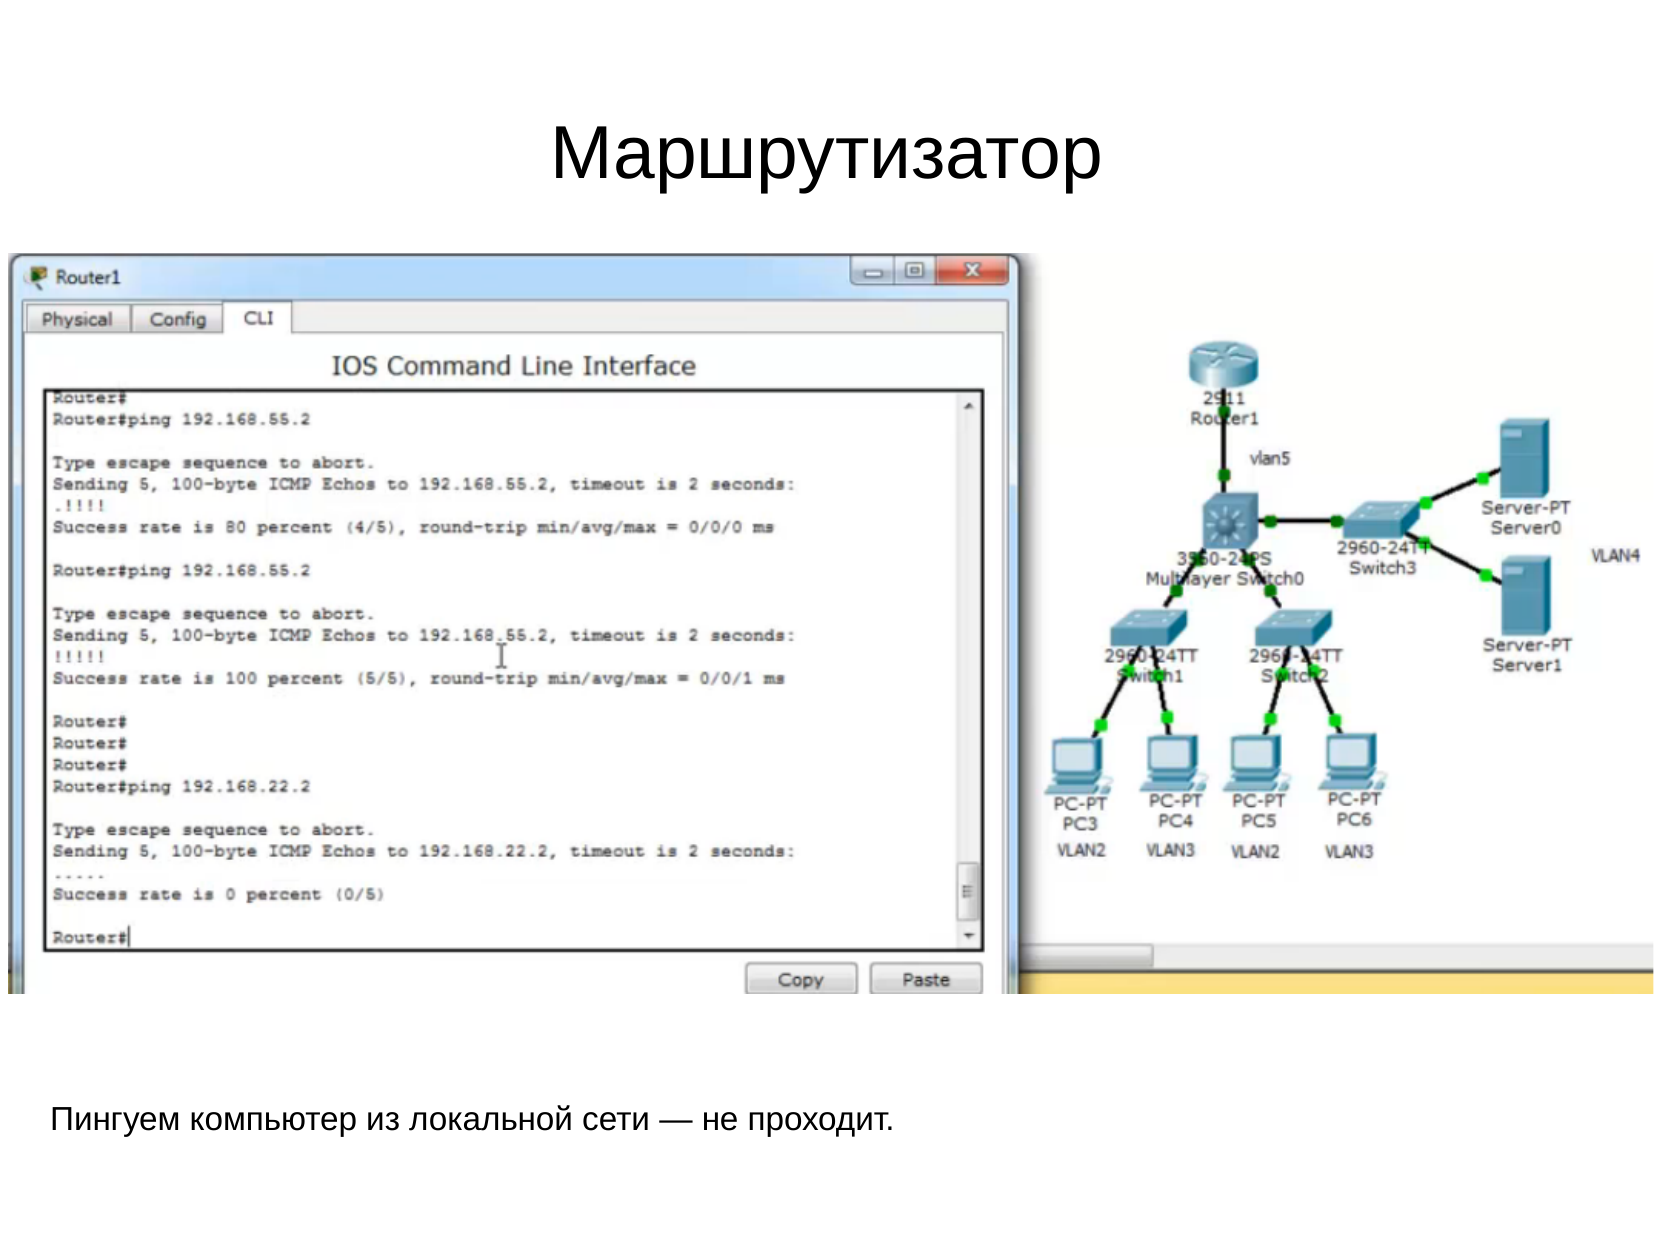

# Маршрутизатор
Пингуем компьютер из локальной сети — не проходит.